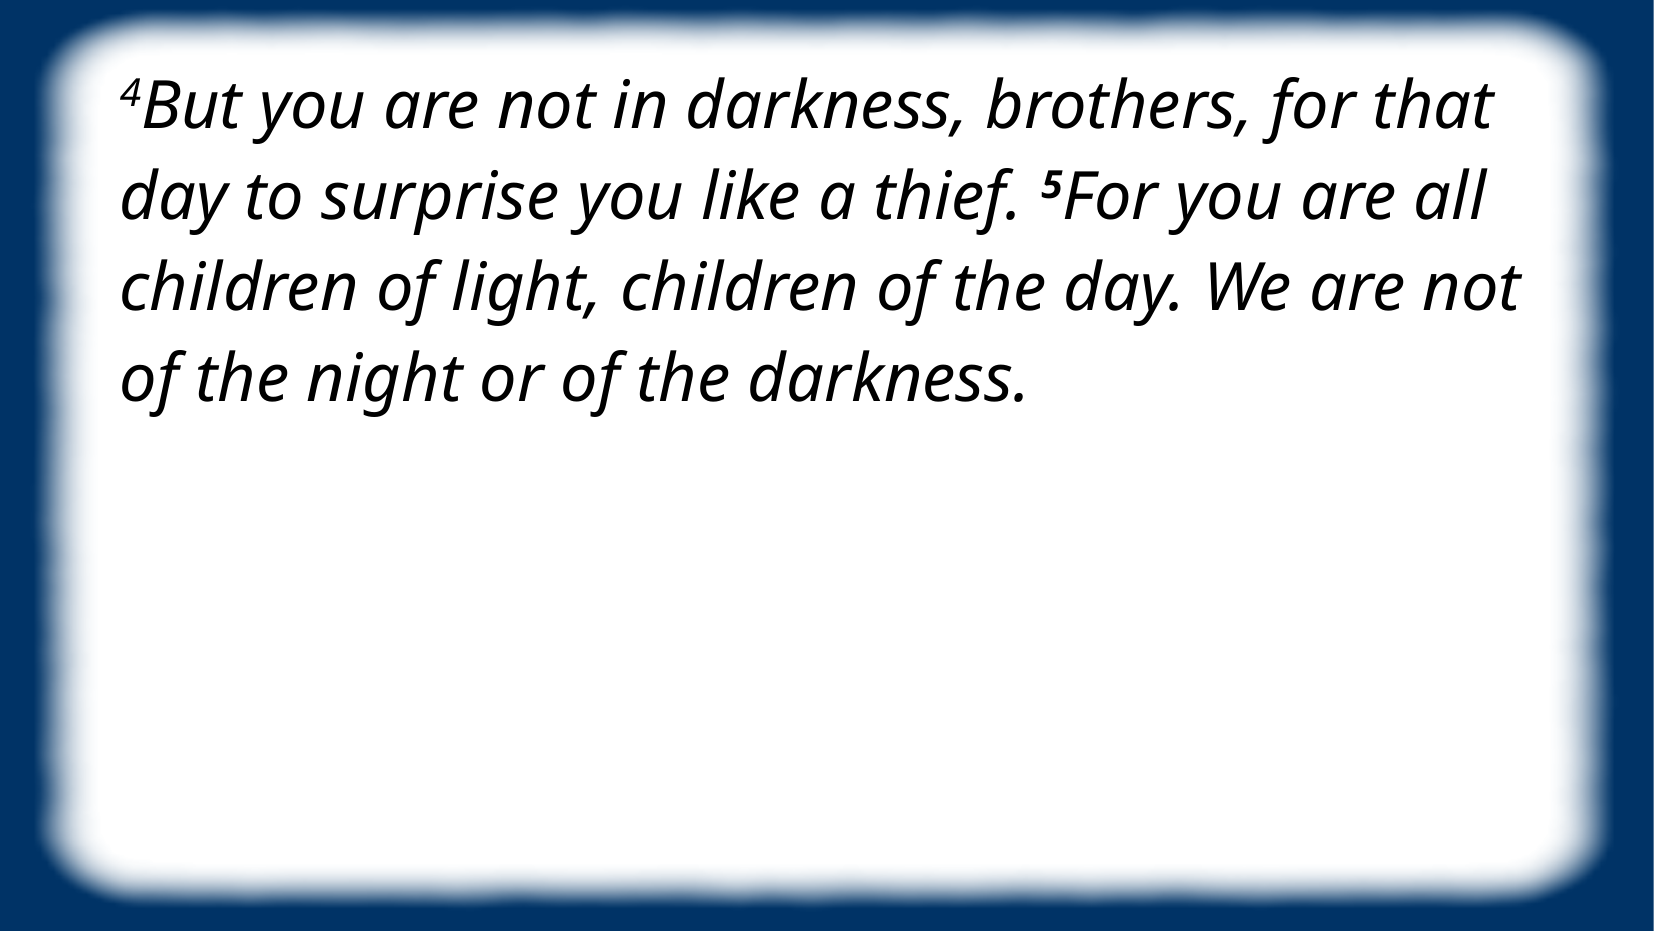

4But you are not in darkness, brothers, for that day to surprise you like a thief. 5For you are all children of light, children of the day. We are not of the night or of the darkness.